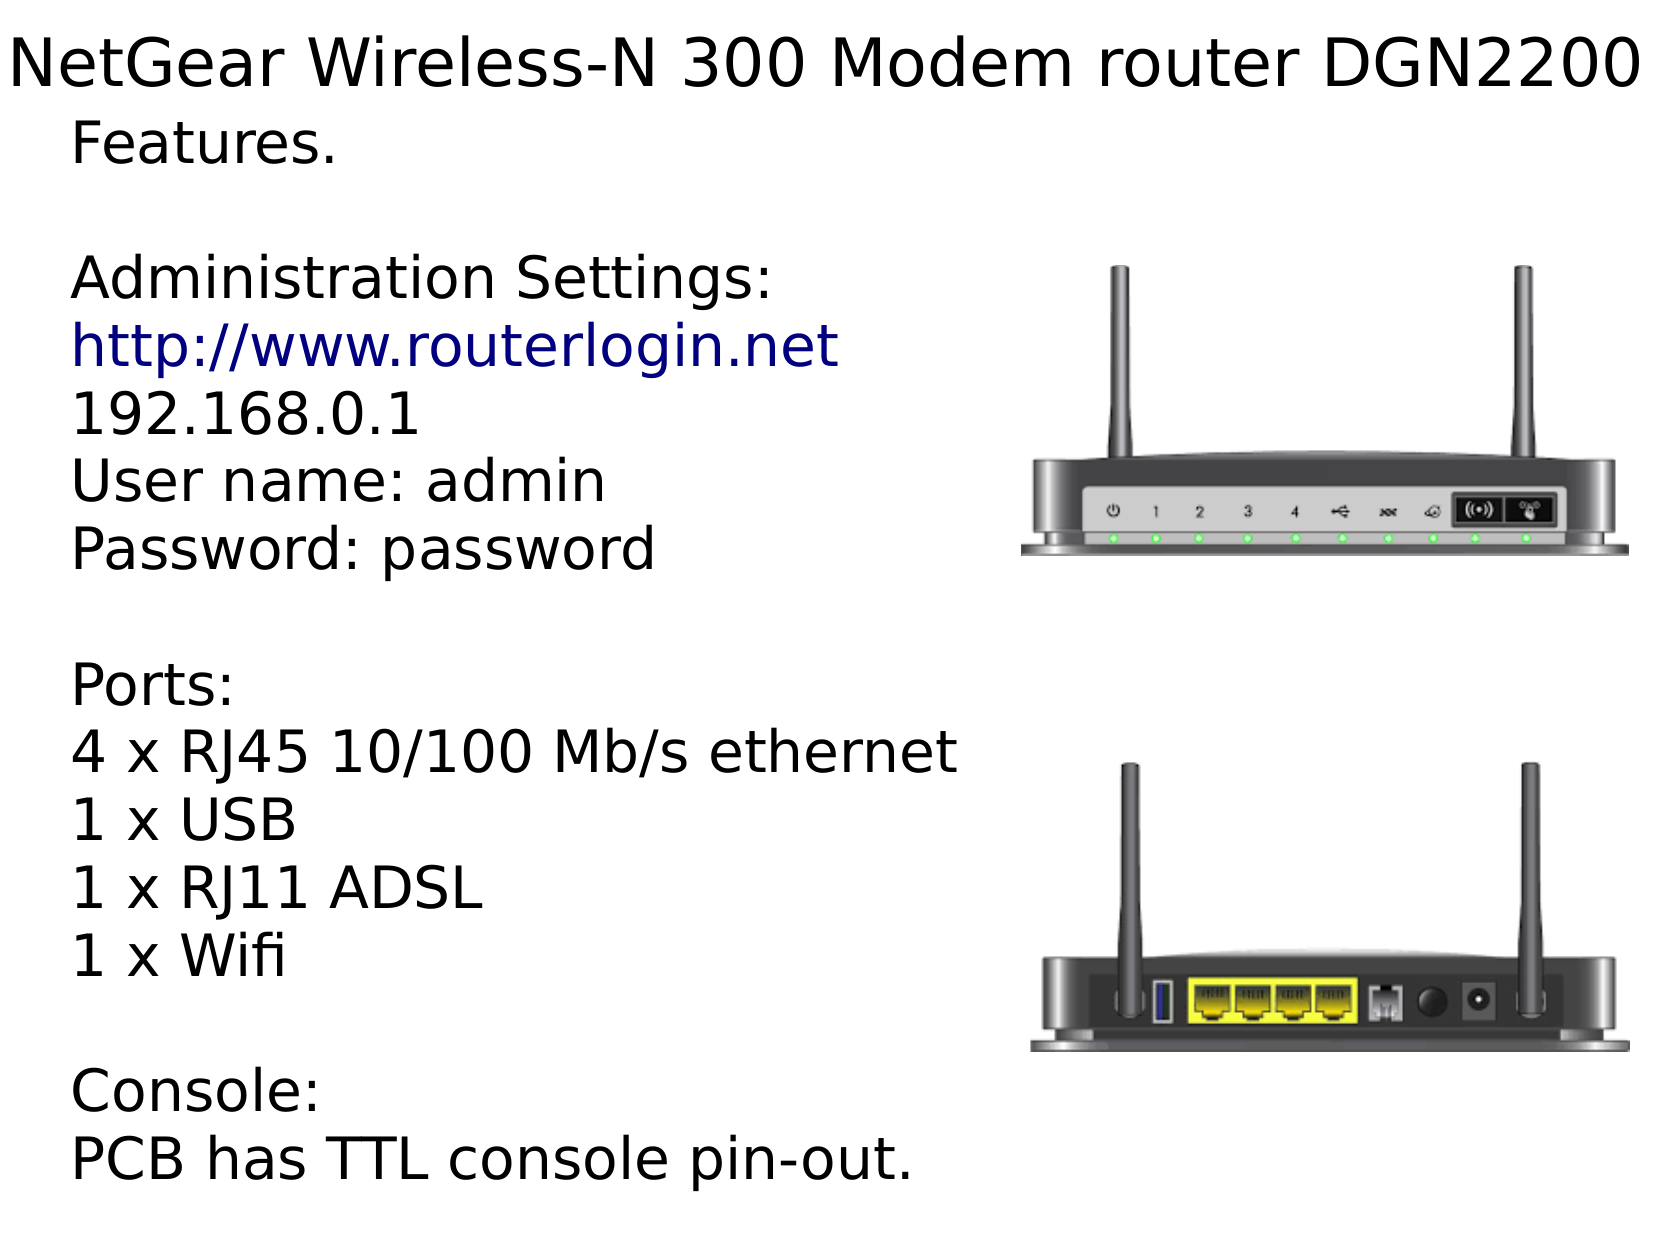

NetGear Wireless-N 300 Modem router DGN2200
# Features.
Administration Settings:
http://www.routerlogin.net
192.168.0.1
User name: admin
Password: password
Ports:
4 x RJ45 10/100 Mb/s ethernet
1 x USB
1 x RJ11 ADSL
1 x Wifi
Console:
PCB has TTL console pin-out.